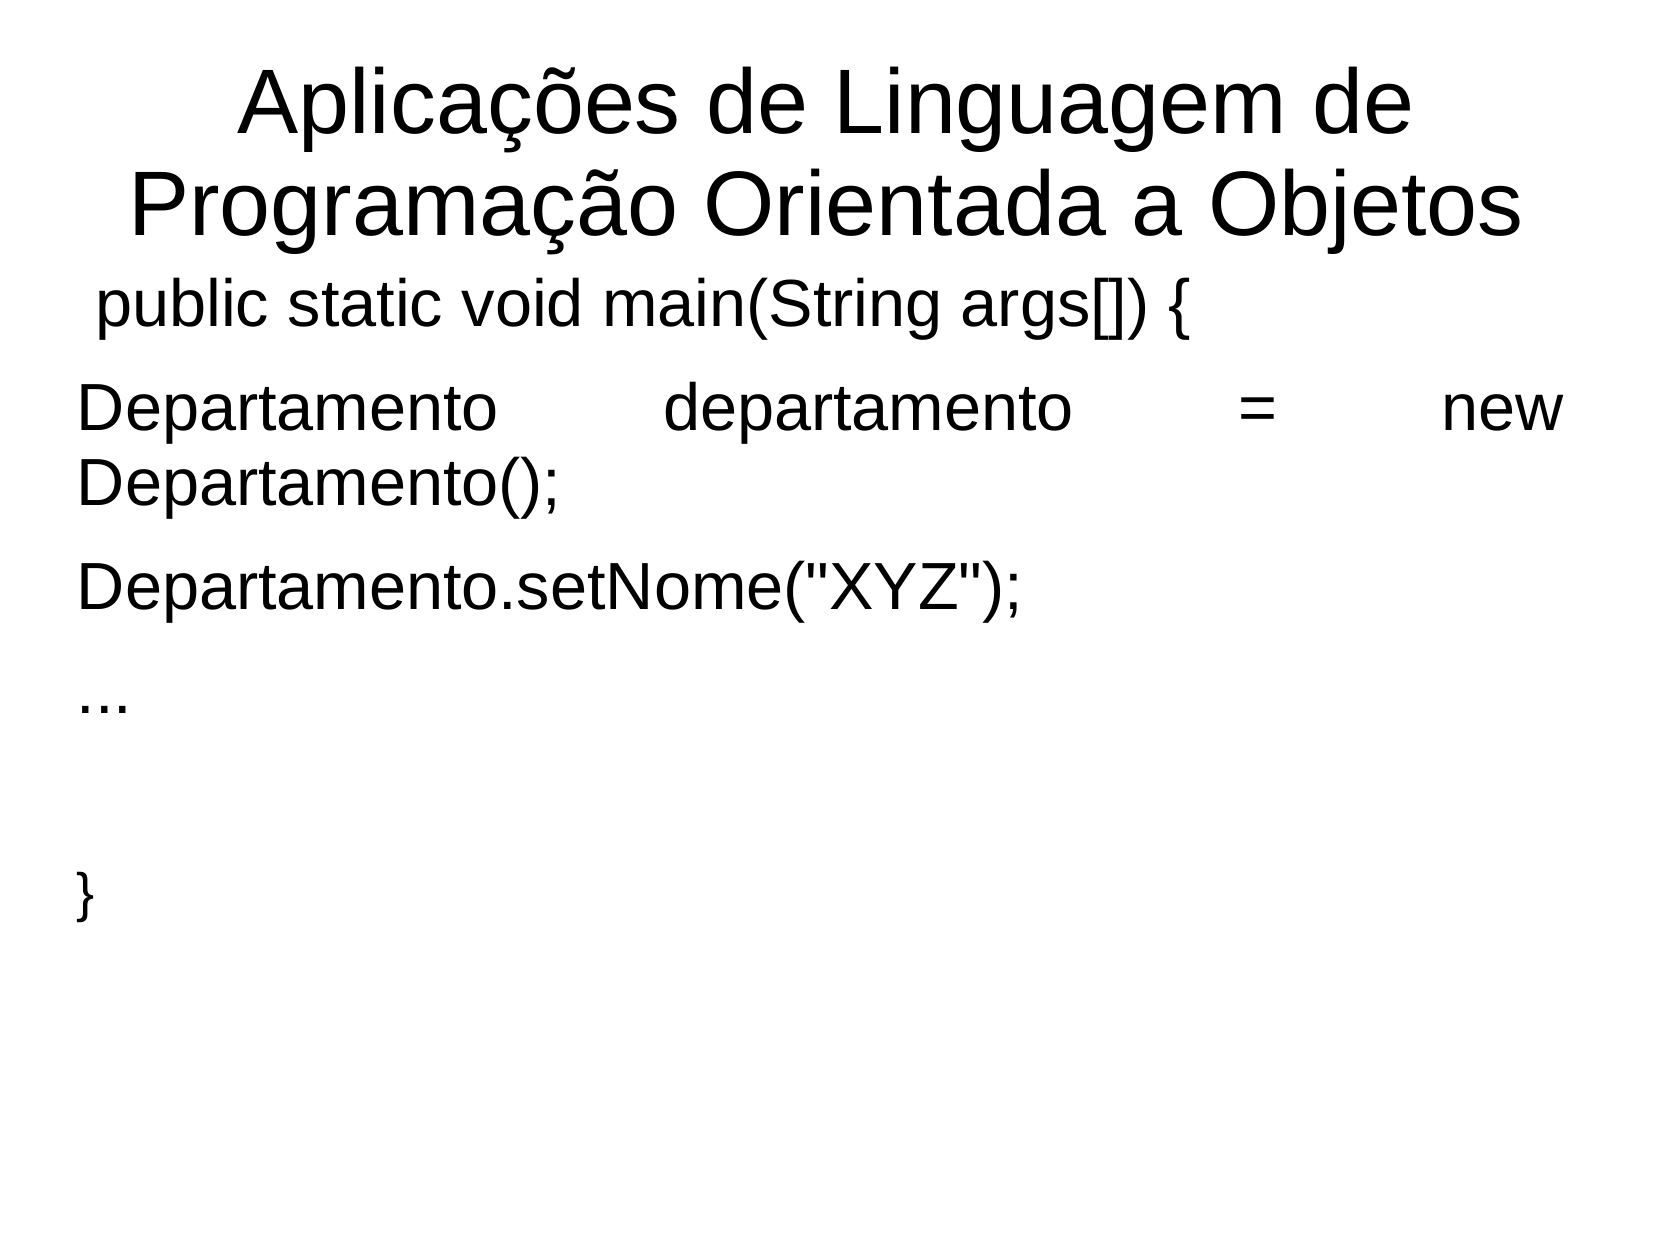

# Aplicações de Linguagem de Programação Orientada a Objetos
 public static void main(String args[]) {
Departamento departamento = new Departamento();
Departamento.setNome("XYZ");
...
}